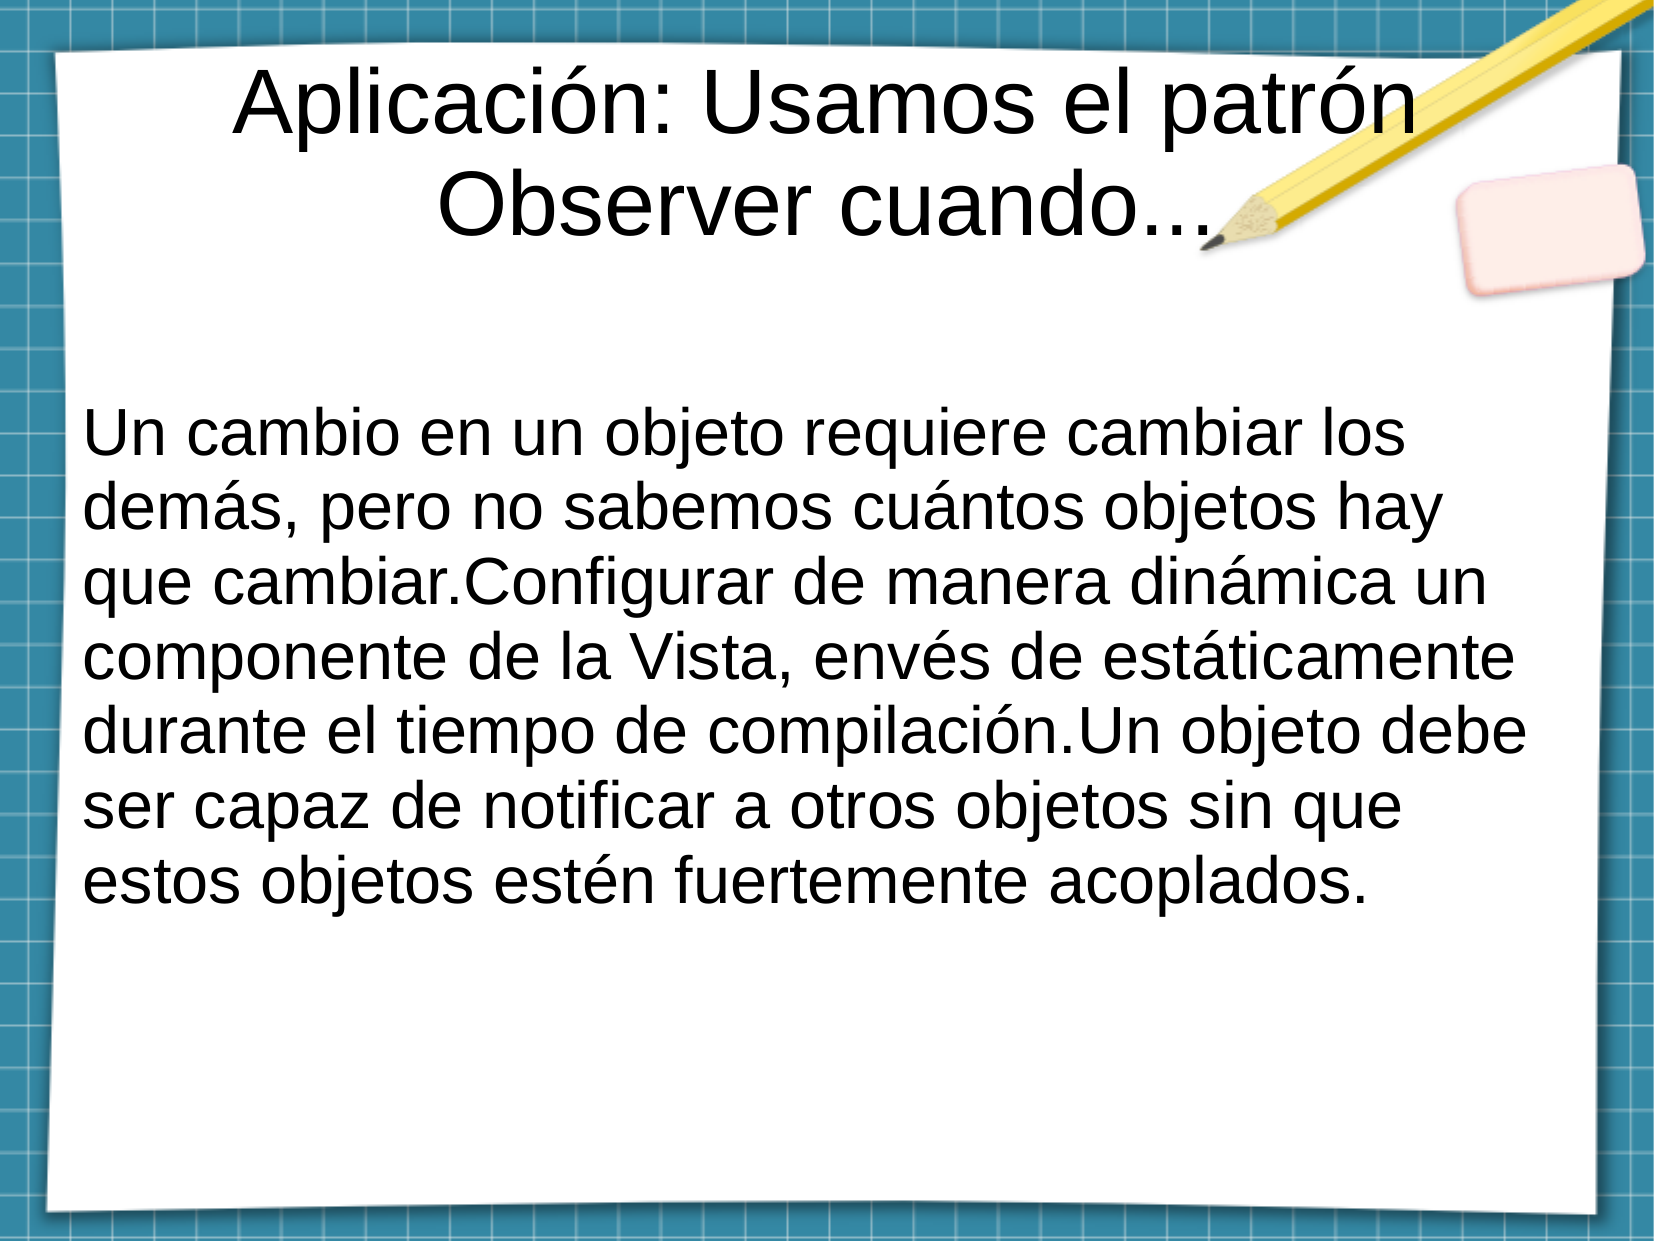

# Aplicación: Usamos el patrón Observer cuando...
Un cambio en un objeto requiere cambiar los demás, pero no sabemos cuántos objetos hay que cambiar.Configurar de manera dinámica un componente de la Vista, envés de estáticamente durante el tiempo de compilación.Un objeto debe ser capaz de notificar a otros objetos sin que estos objetos estén fuertemente acoplados.